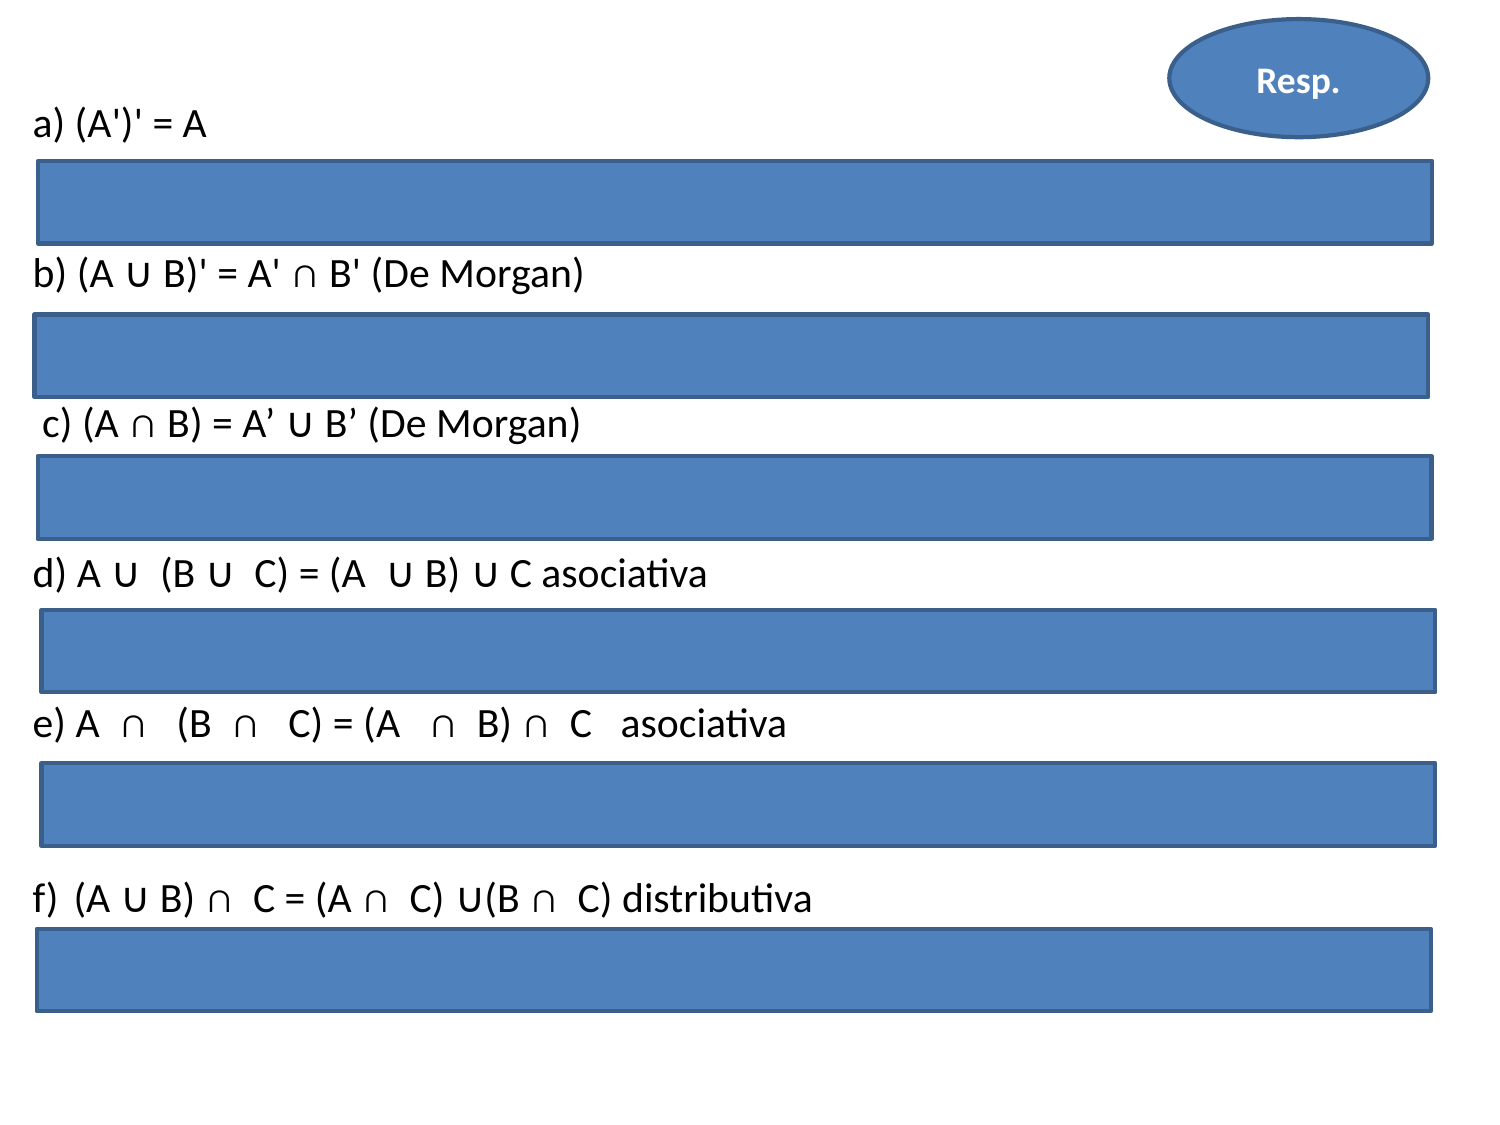

Resp.
# a) (A')' = A   b) (A ∪ B)' = A' ∩ B' (De Morgan)  c) (A ∩ B) = A’ ∪ B’ (De Morgan)   d) A ∪ (B ∪ C) = (A ∪ B) ∪ C asociativa   e) A ∩ (B ∩ C) = (A ∩ B) ∩ C asociativa   f) (A ∪ B) ∩ C = (A ∩ C) ∪(B ∩ C) distributiva